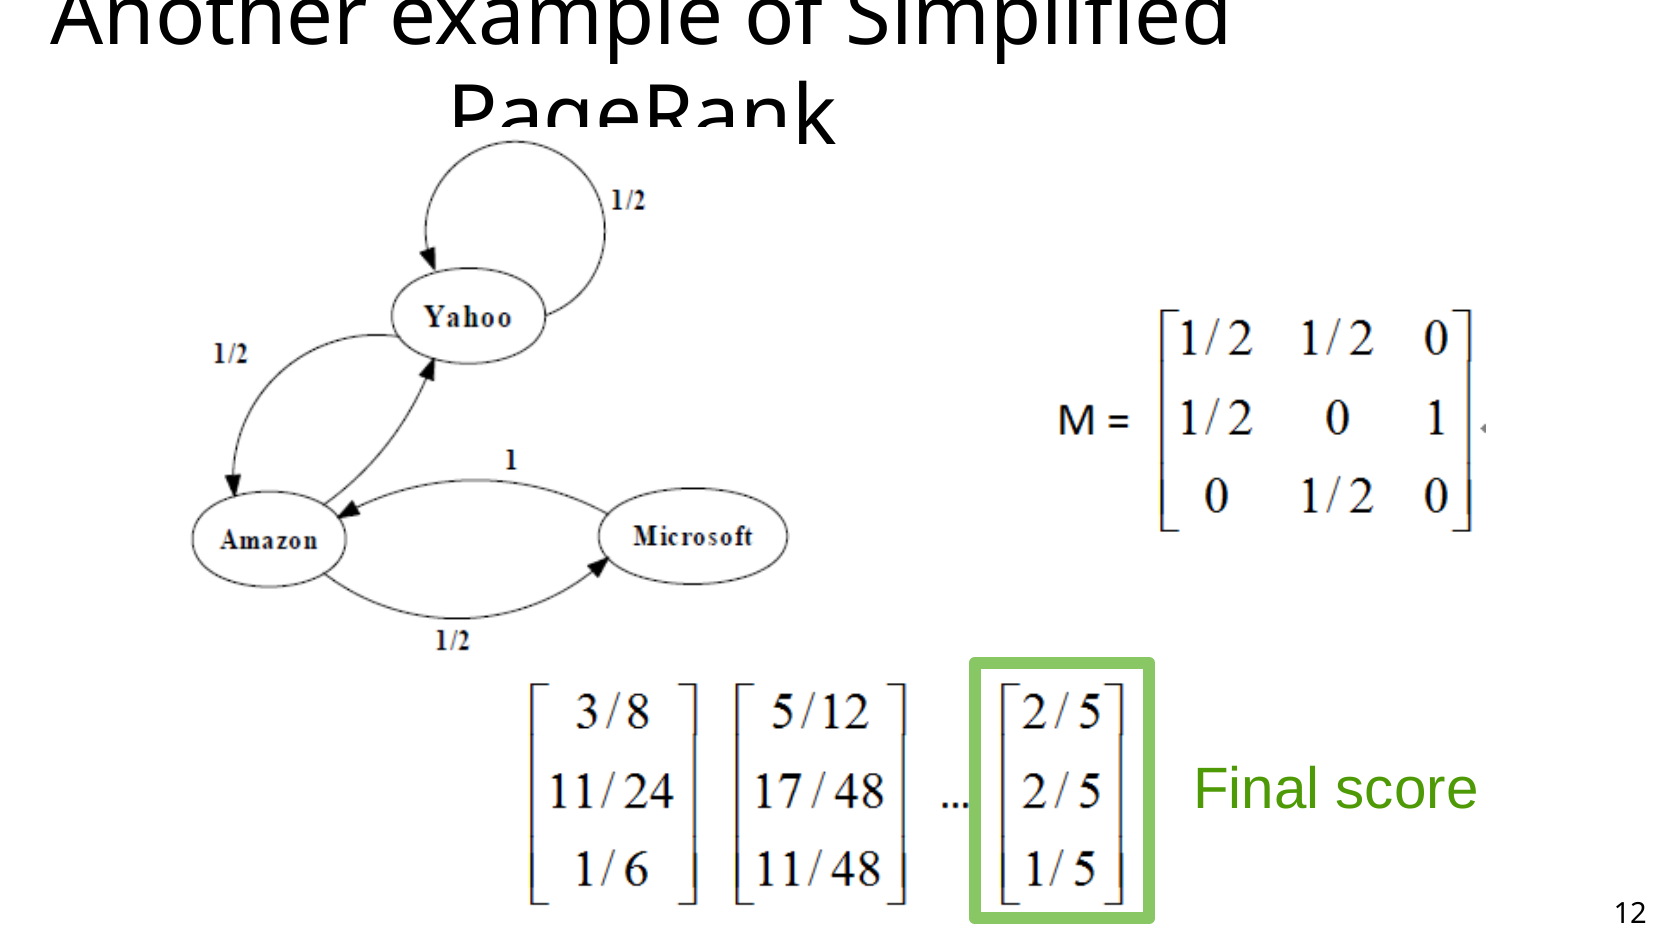

# Another example of Simplified PageRank
Final score
12
First iteration of calculation